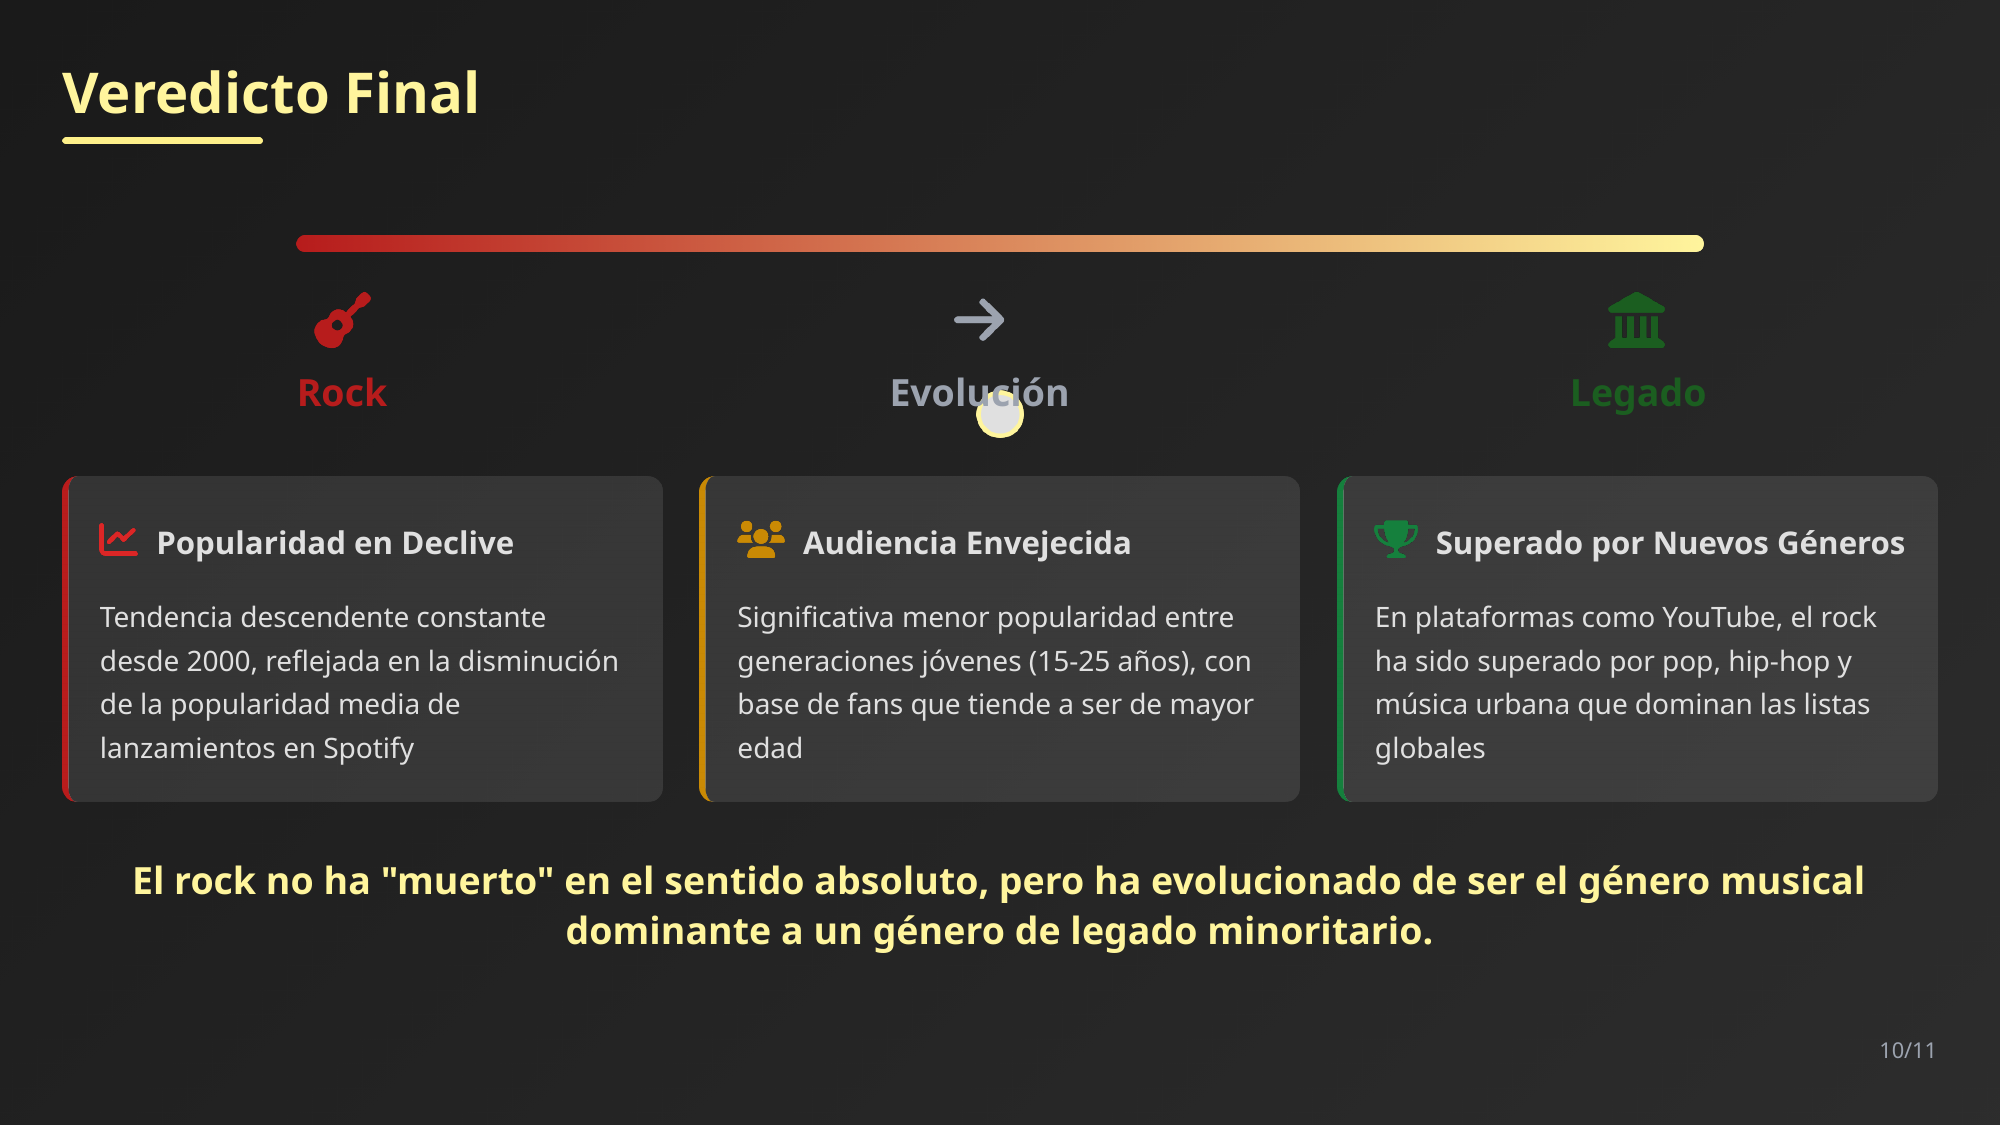

Veredicto Final
Rock
Evolución
Legado
Popularidad en Declive
Audiencia Envejecida
Superado por Nuevos Géneros
Tendencia descendente constante desde 2000, reflejada en la disminución de la popularidad media de lanzamientos en Spotify
Significativa menor popularidad entre generaciones jóvenes (15-25 años), con base de fans que tiende a ser de mayor edad
En plataformas como YouTube, el rock ha sido superado por pop, hip-hop y música urbana que dominan las listas globales
El rock no ha "muerto" en el sentido absoluto, pero ha evolucionado de ser el género musical dominante a un género de legado minoritario.
10/11